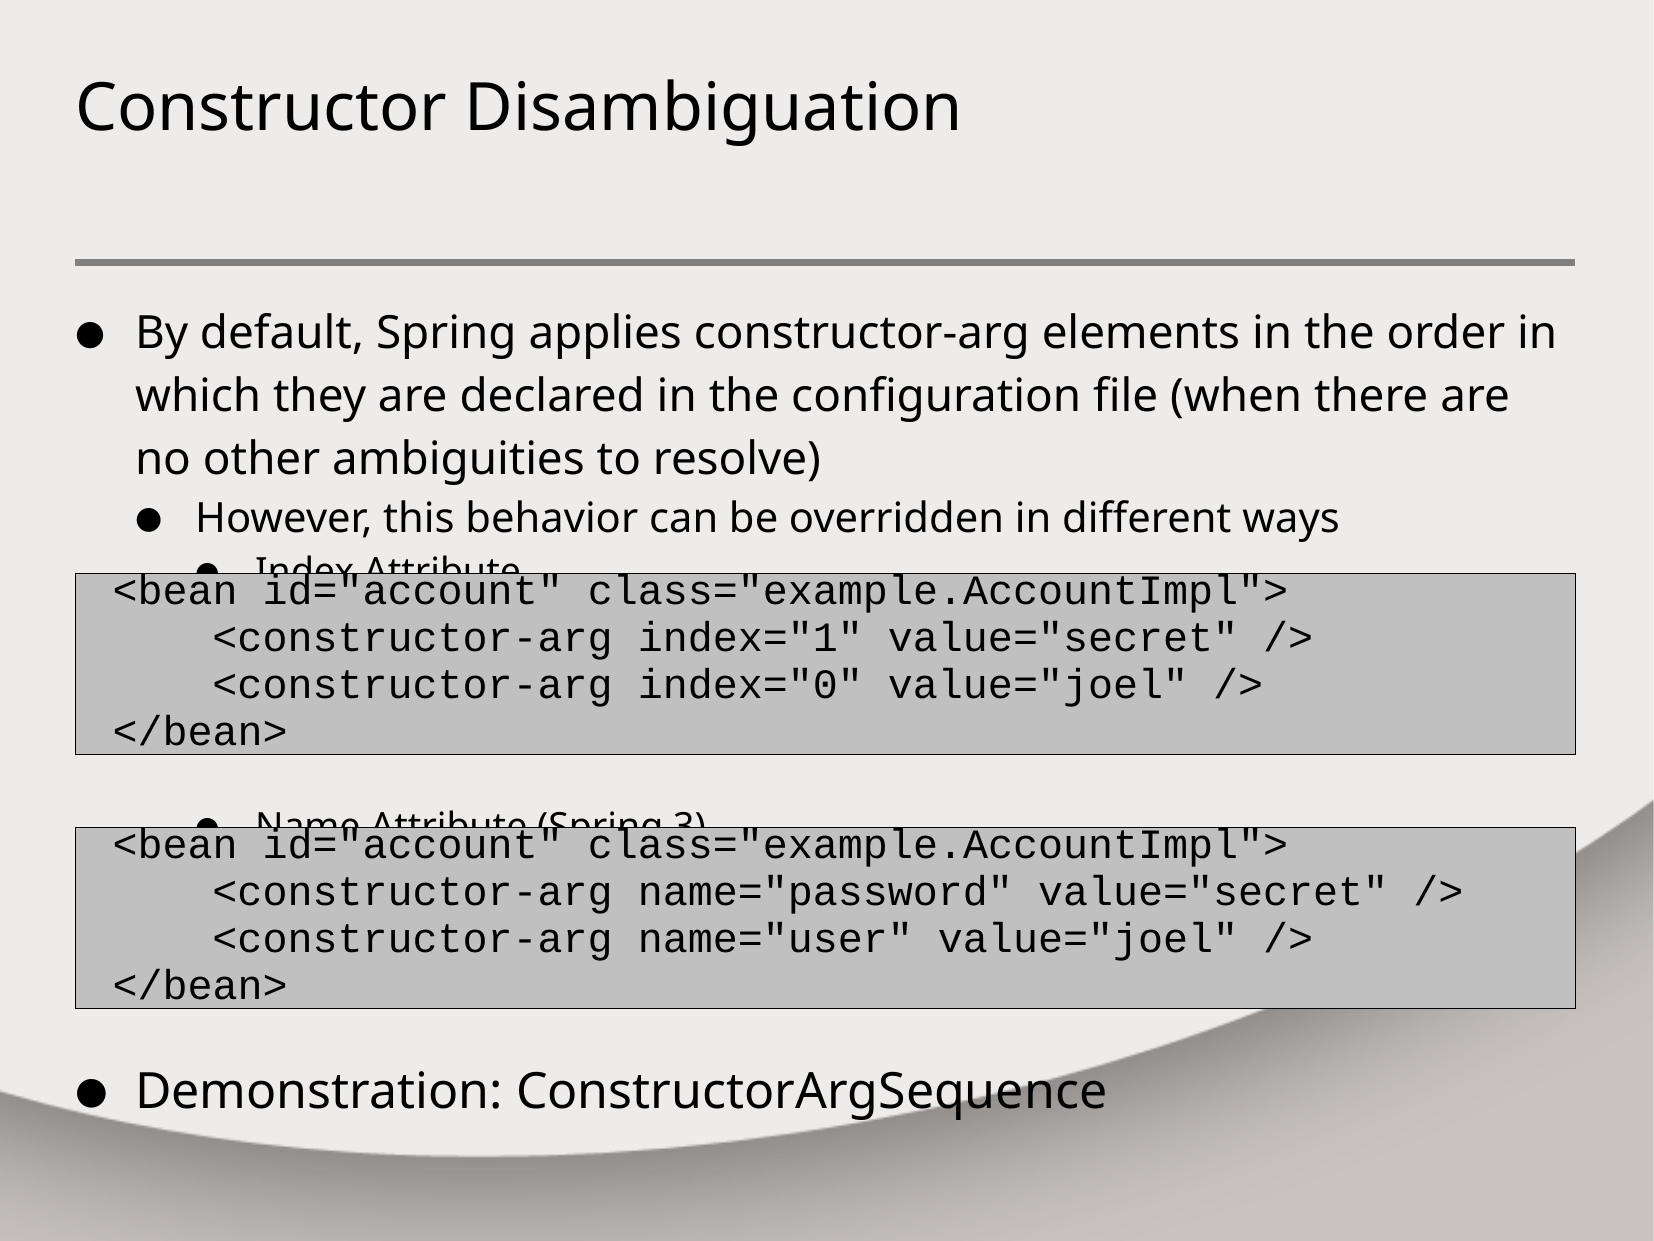

# Constructor Disambiguation
By default, Spring applies constructor-arg elements in the order in which they are declared in the configuration file (when there are no other ambiguities to resolve)
However, this behavior can be overridden in different ways
Index Attribute
Name Attribute (Spring 3)
Demonstration: ConstructorArgSequence
<bean id="account" class="example.AccountImpl">
 <constructor-arg index="1" value="secret" />
 <constructor-arg index="0" value="joel" />
</bean>
<bean id="account" class="example.AccountImpl">
 <constructor-arg name="password" value="secret" />
 <constructor-arg name="user" value="joel" />
</bean>